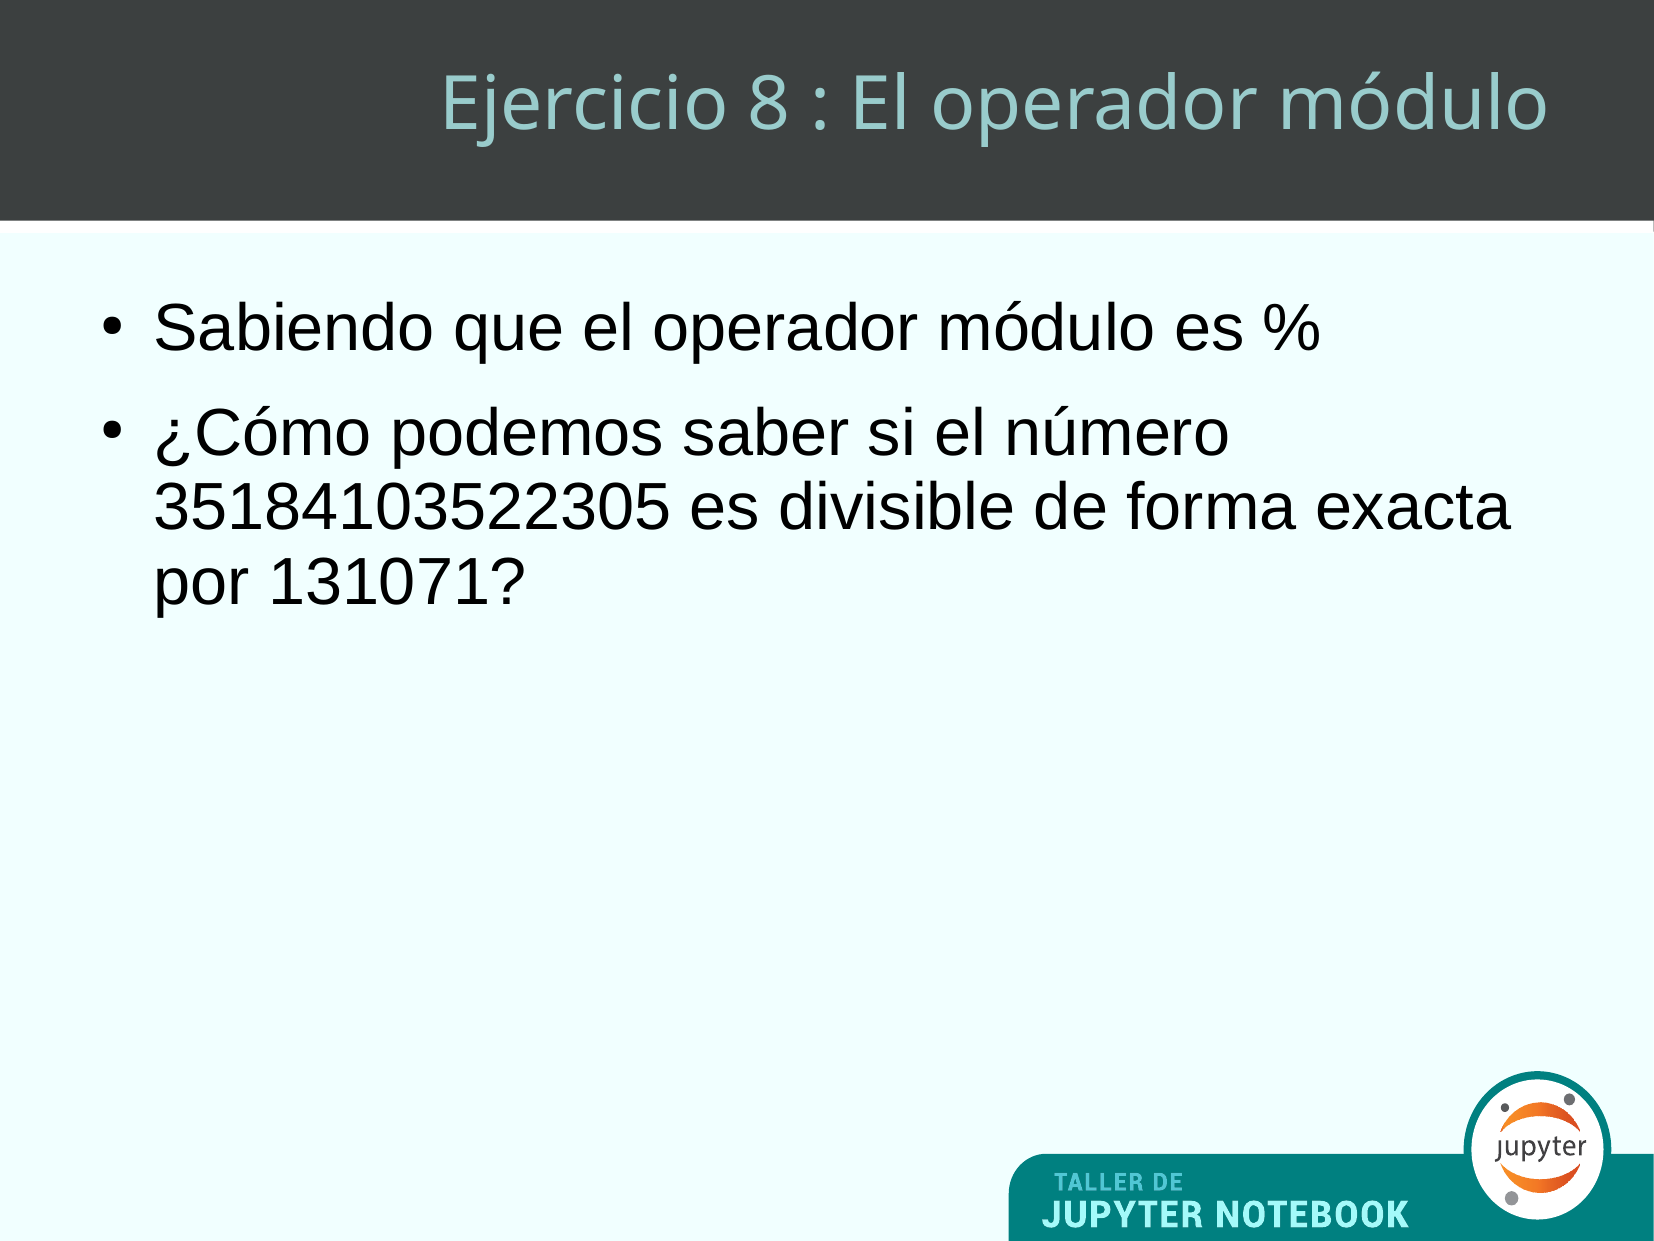

# Ejercicio 8 : El operador módulo
Sabiendo que el operador módulo es %
¿Cómo podemos saber si el número 35184103522305 es divisible de forma exacta por 131071?